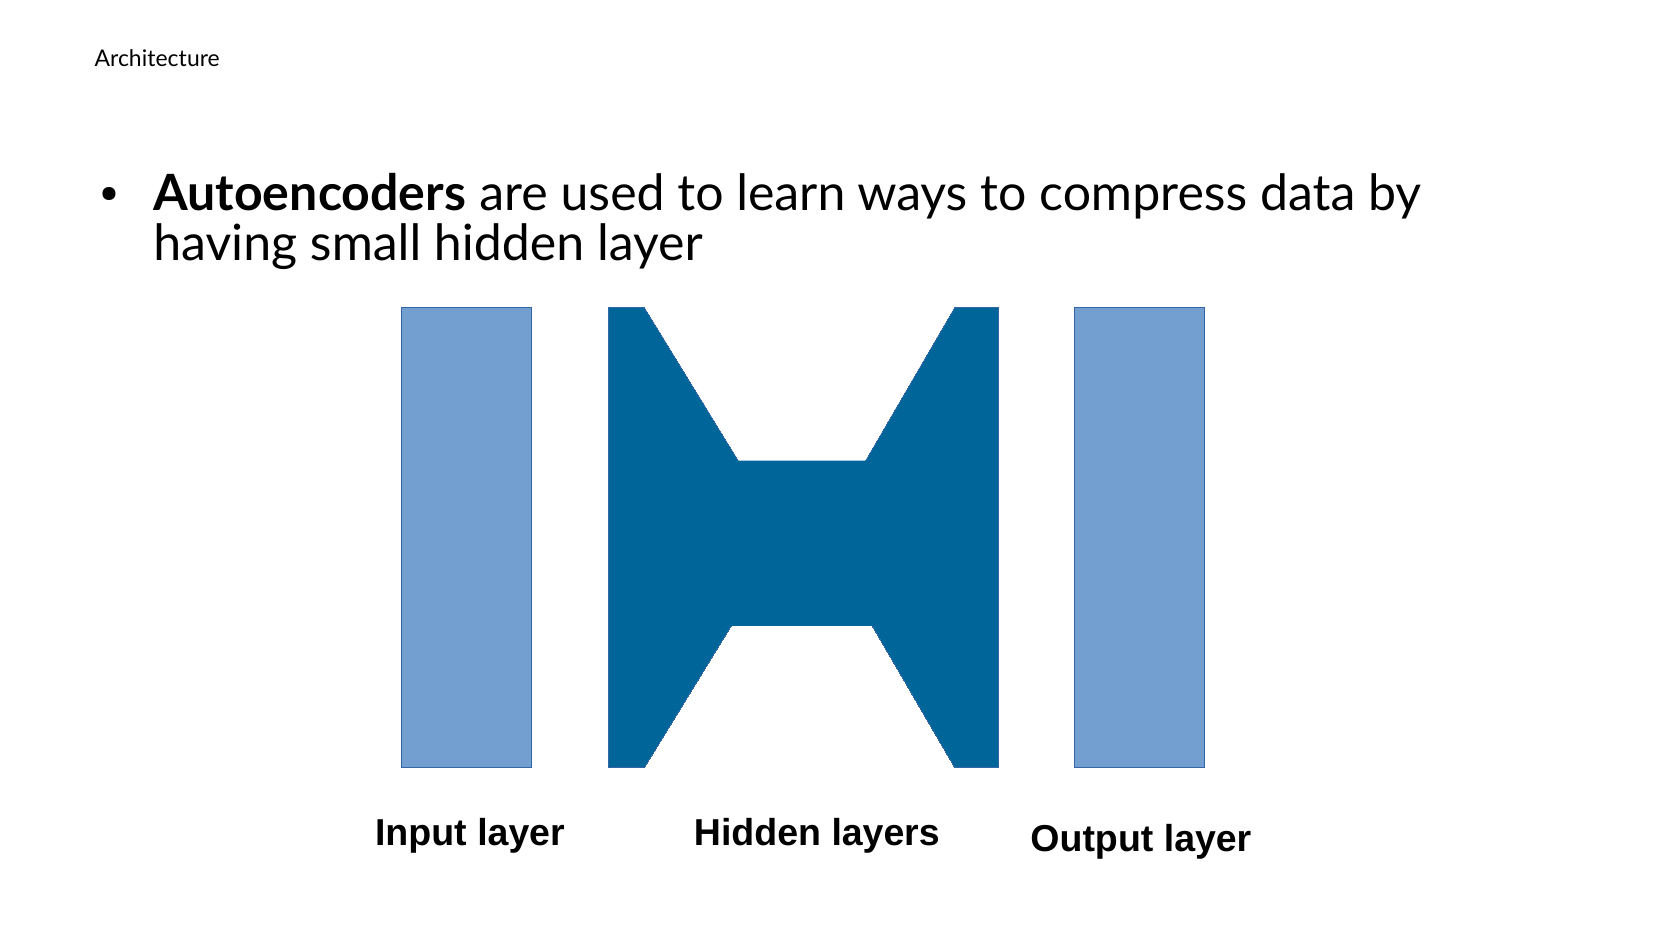

# Architecture
Autoencoders are used to learn ways to compress data by having small hidden layer
Input layer
Hidden layers
Output layer